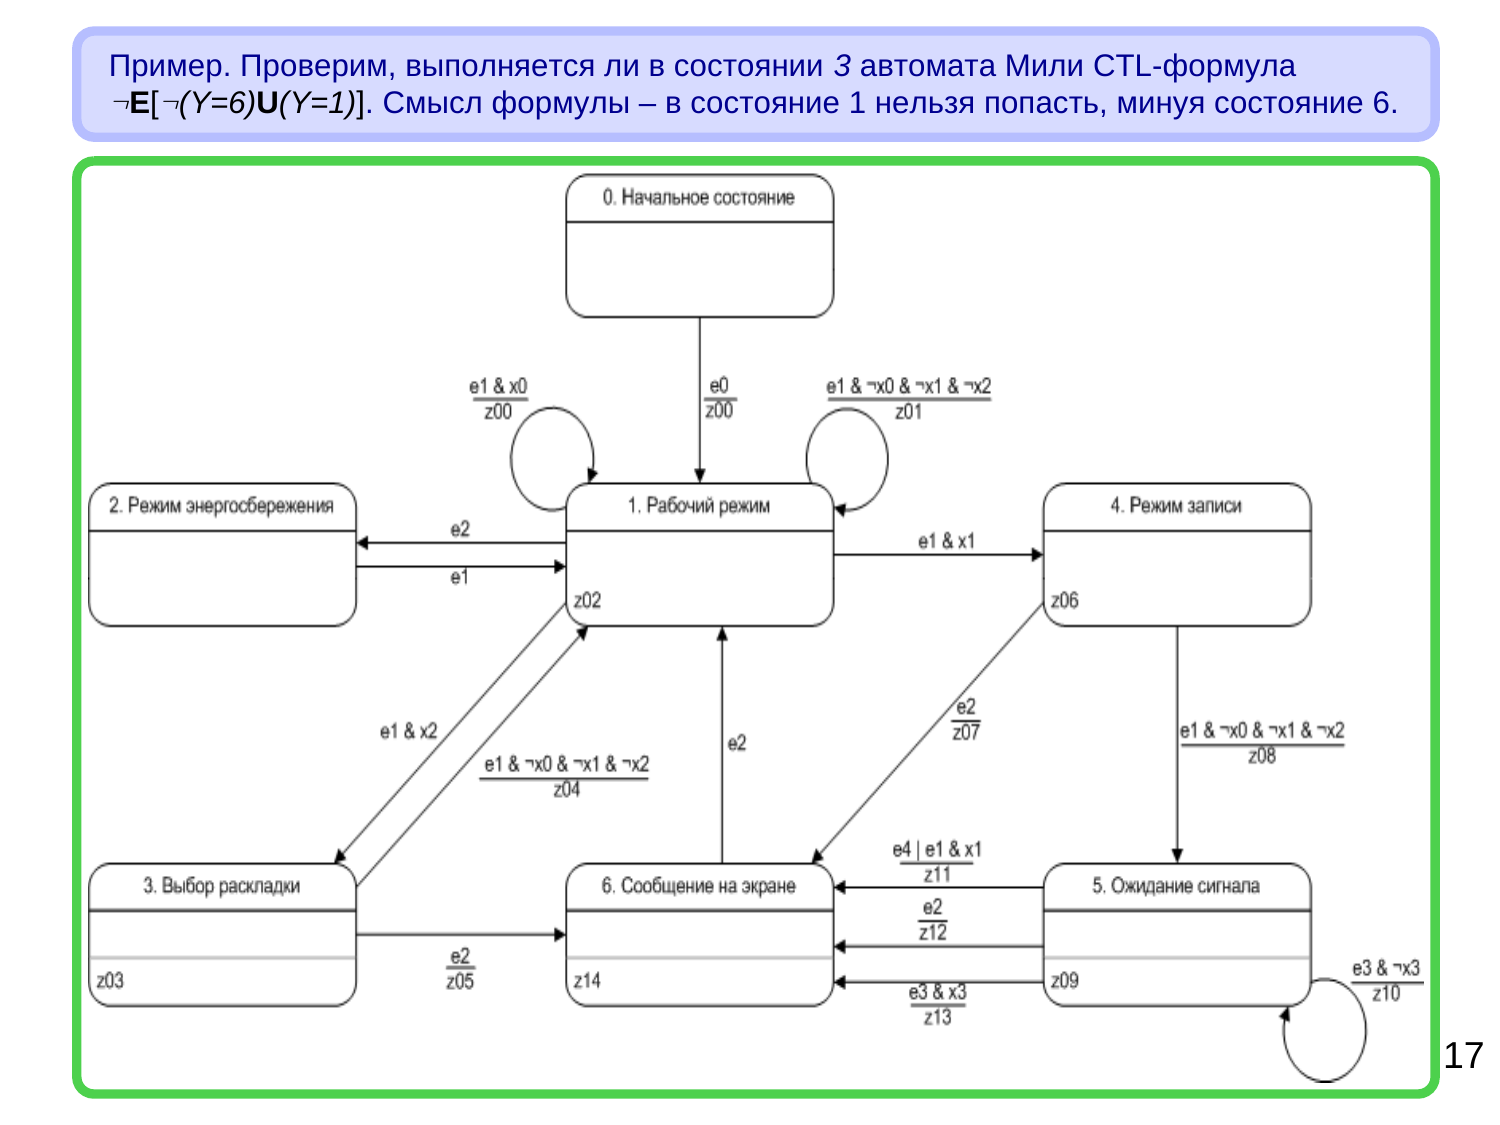

# Пример. Проверим, выполняется ли в состоянии 3 автомата Мили CTL-формула E[(Y=6)U(Y=1)]. Смысл формулы – в состояние 1 нельзя попасть, минуя состояние 6.
17